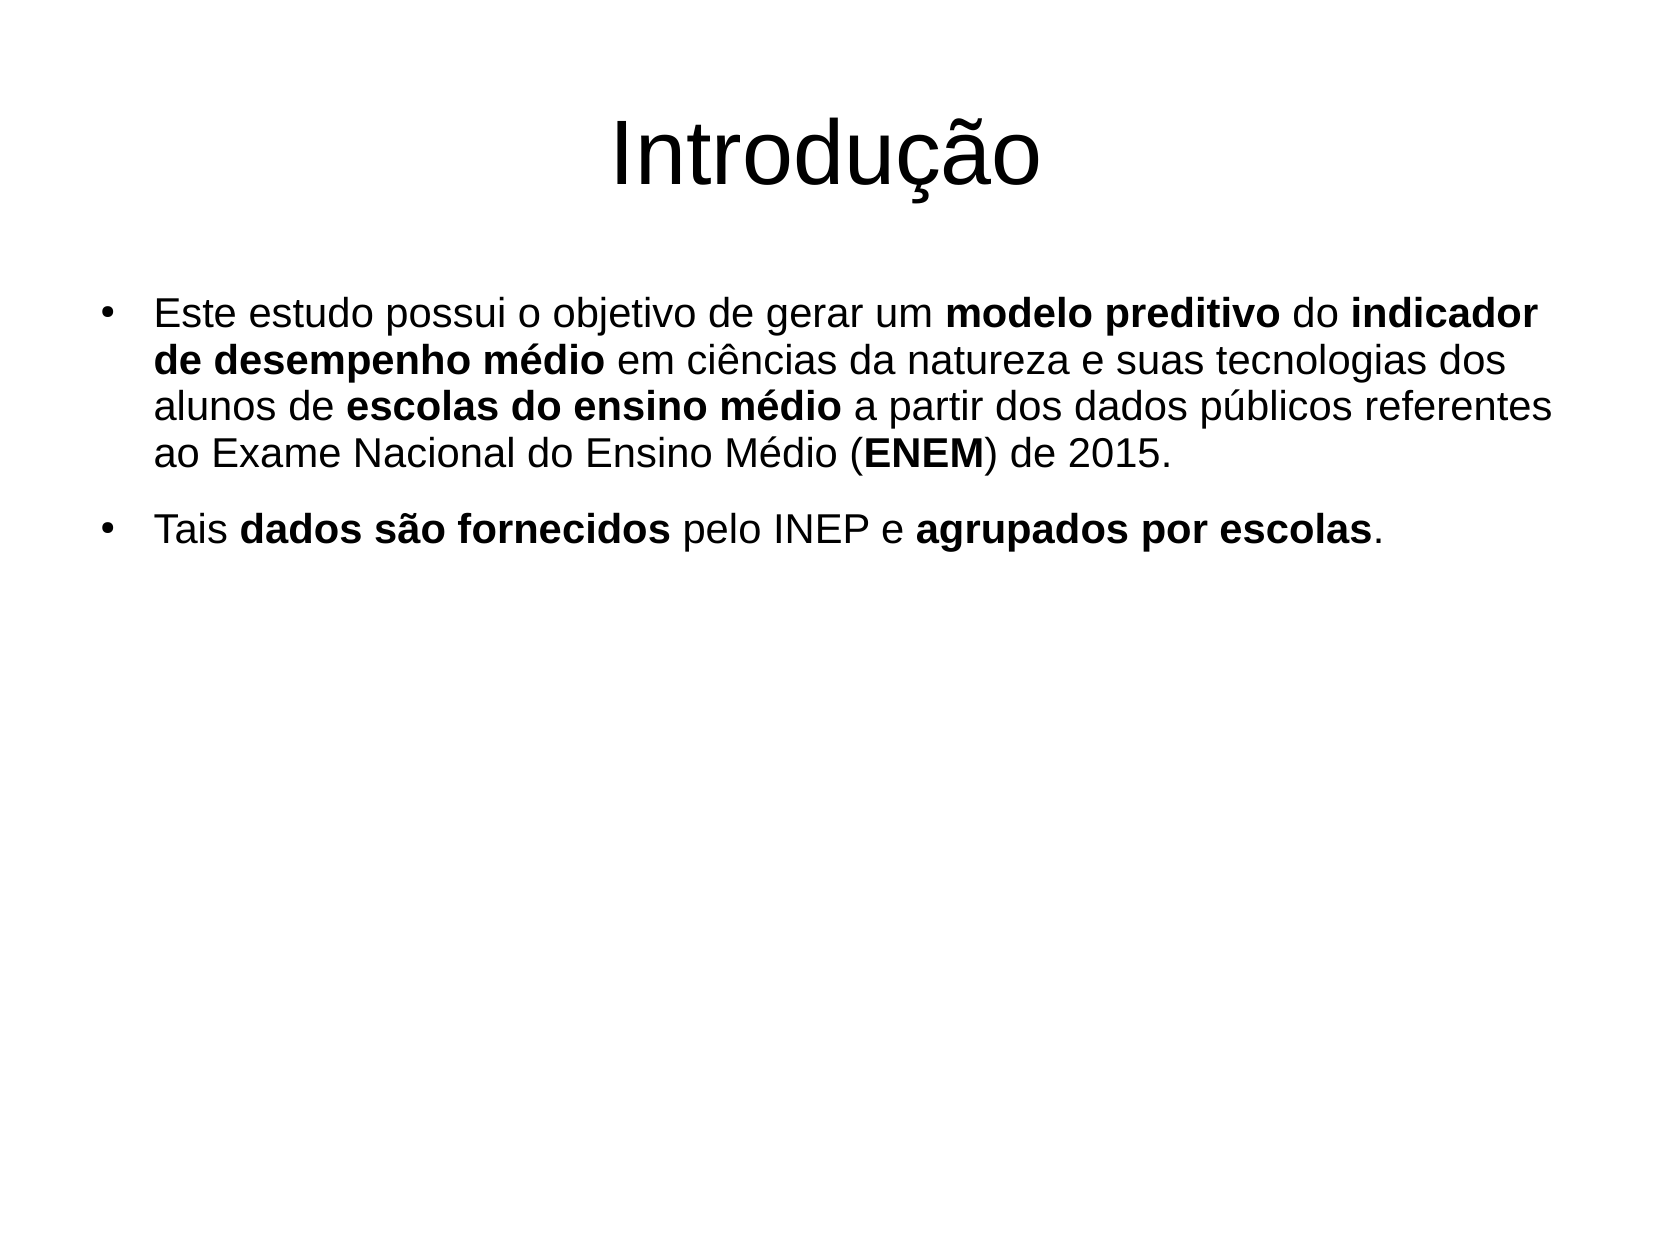

# Introdução
Este estudo possui o objetivo de gerar um modelo preditivo do indicador de desempenho médio em ciências da natureza e suas tecnologias dos alunos de escolas do ensino médio a partir dos dados públicos referentes ao Exame Nacional do Ensino Médio (ENEM) de 2015.
Tais dados são fornecidos pelo INEP e agrupados por escolas.